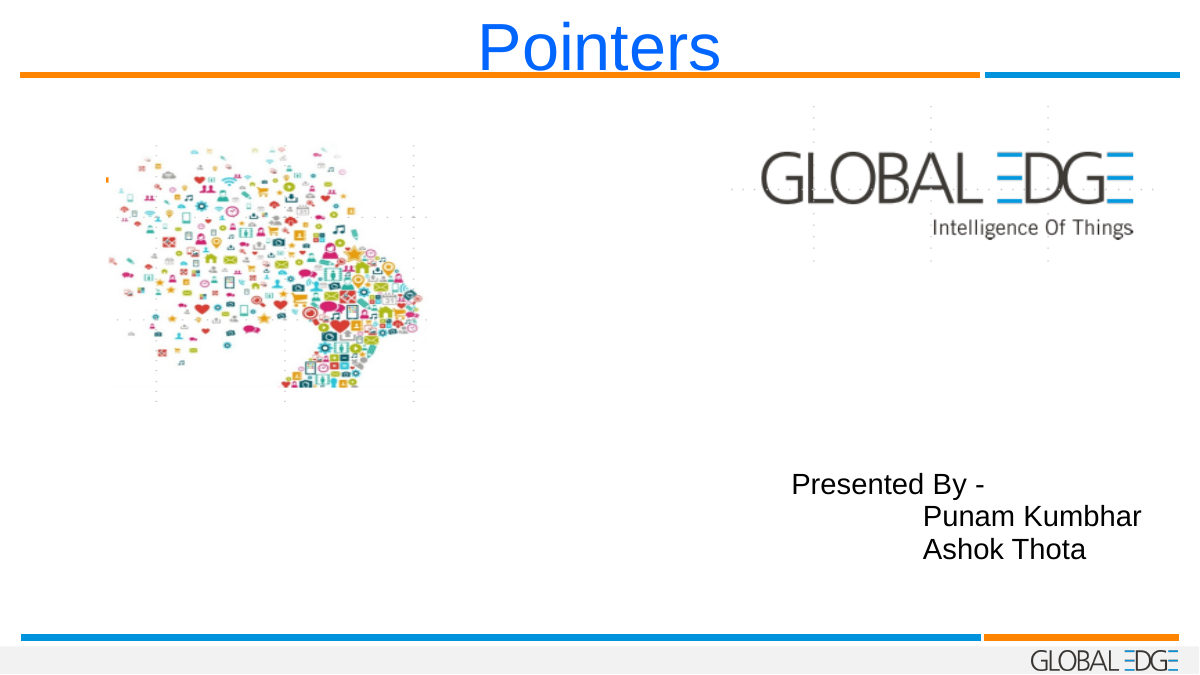

# Pointers
Presented By -
	 Punam Kumbhar
	 Ashok Thota